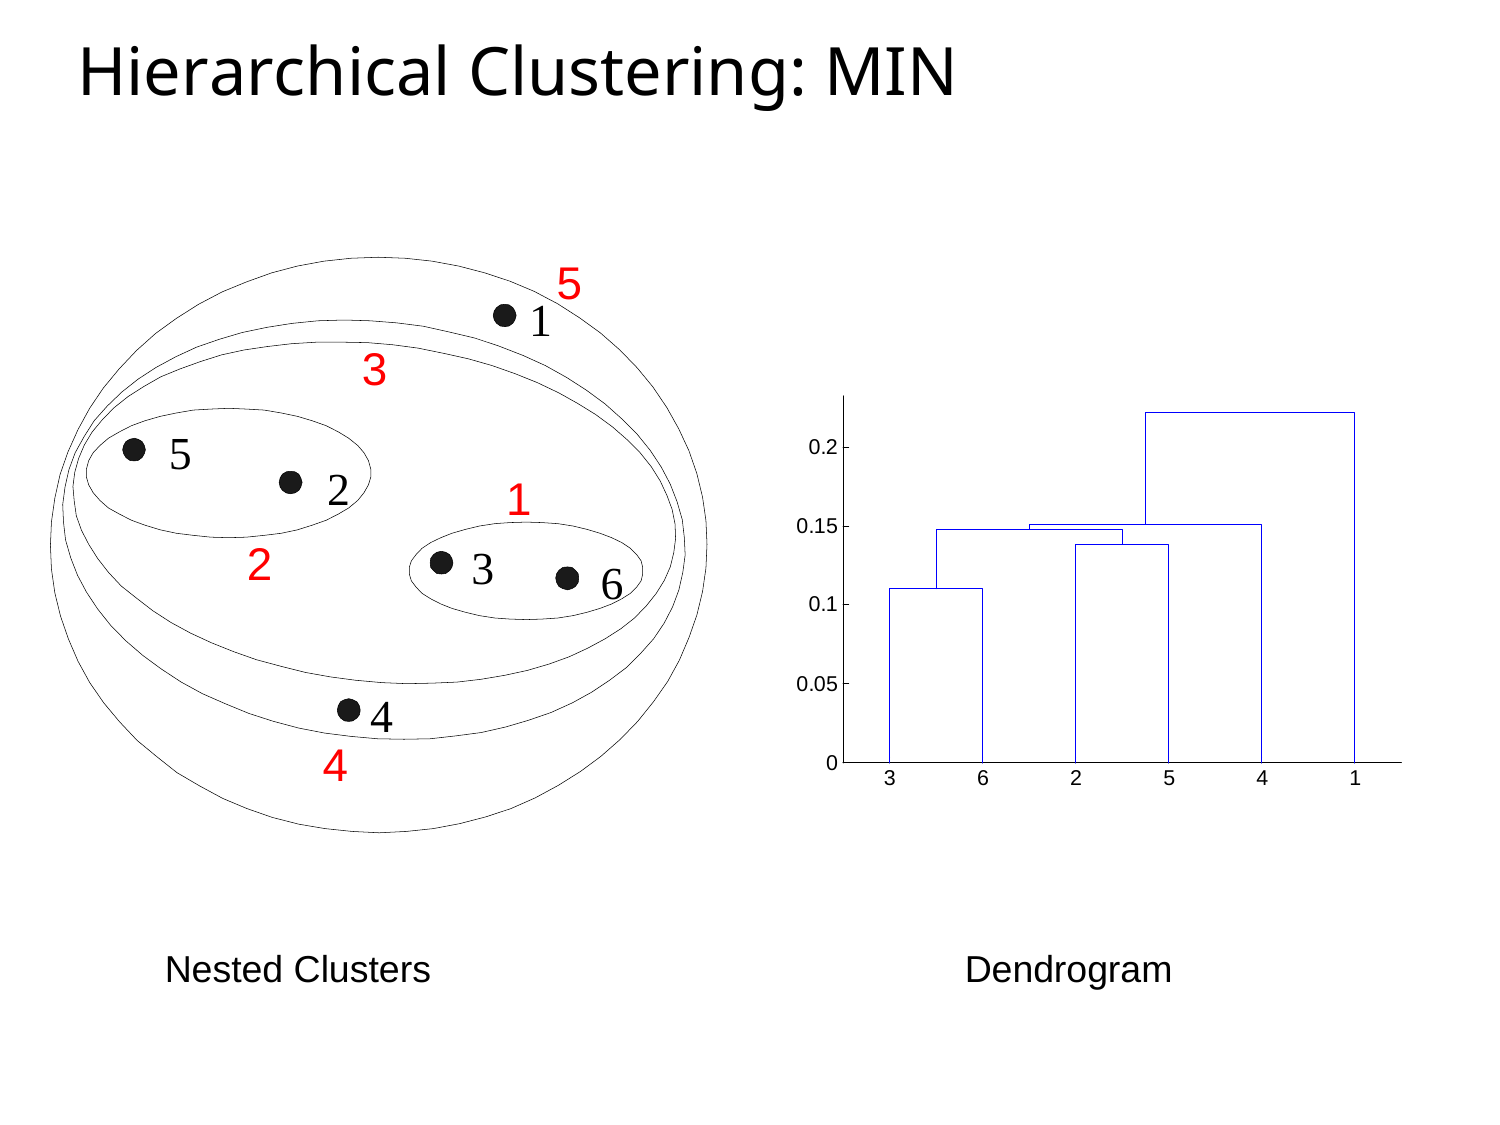

Hierarchical Clustering: MIN
5
1
5
2
3
6
4
4
3
2
1
Nested Clusters
Dendrogram